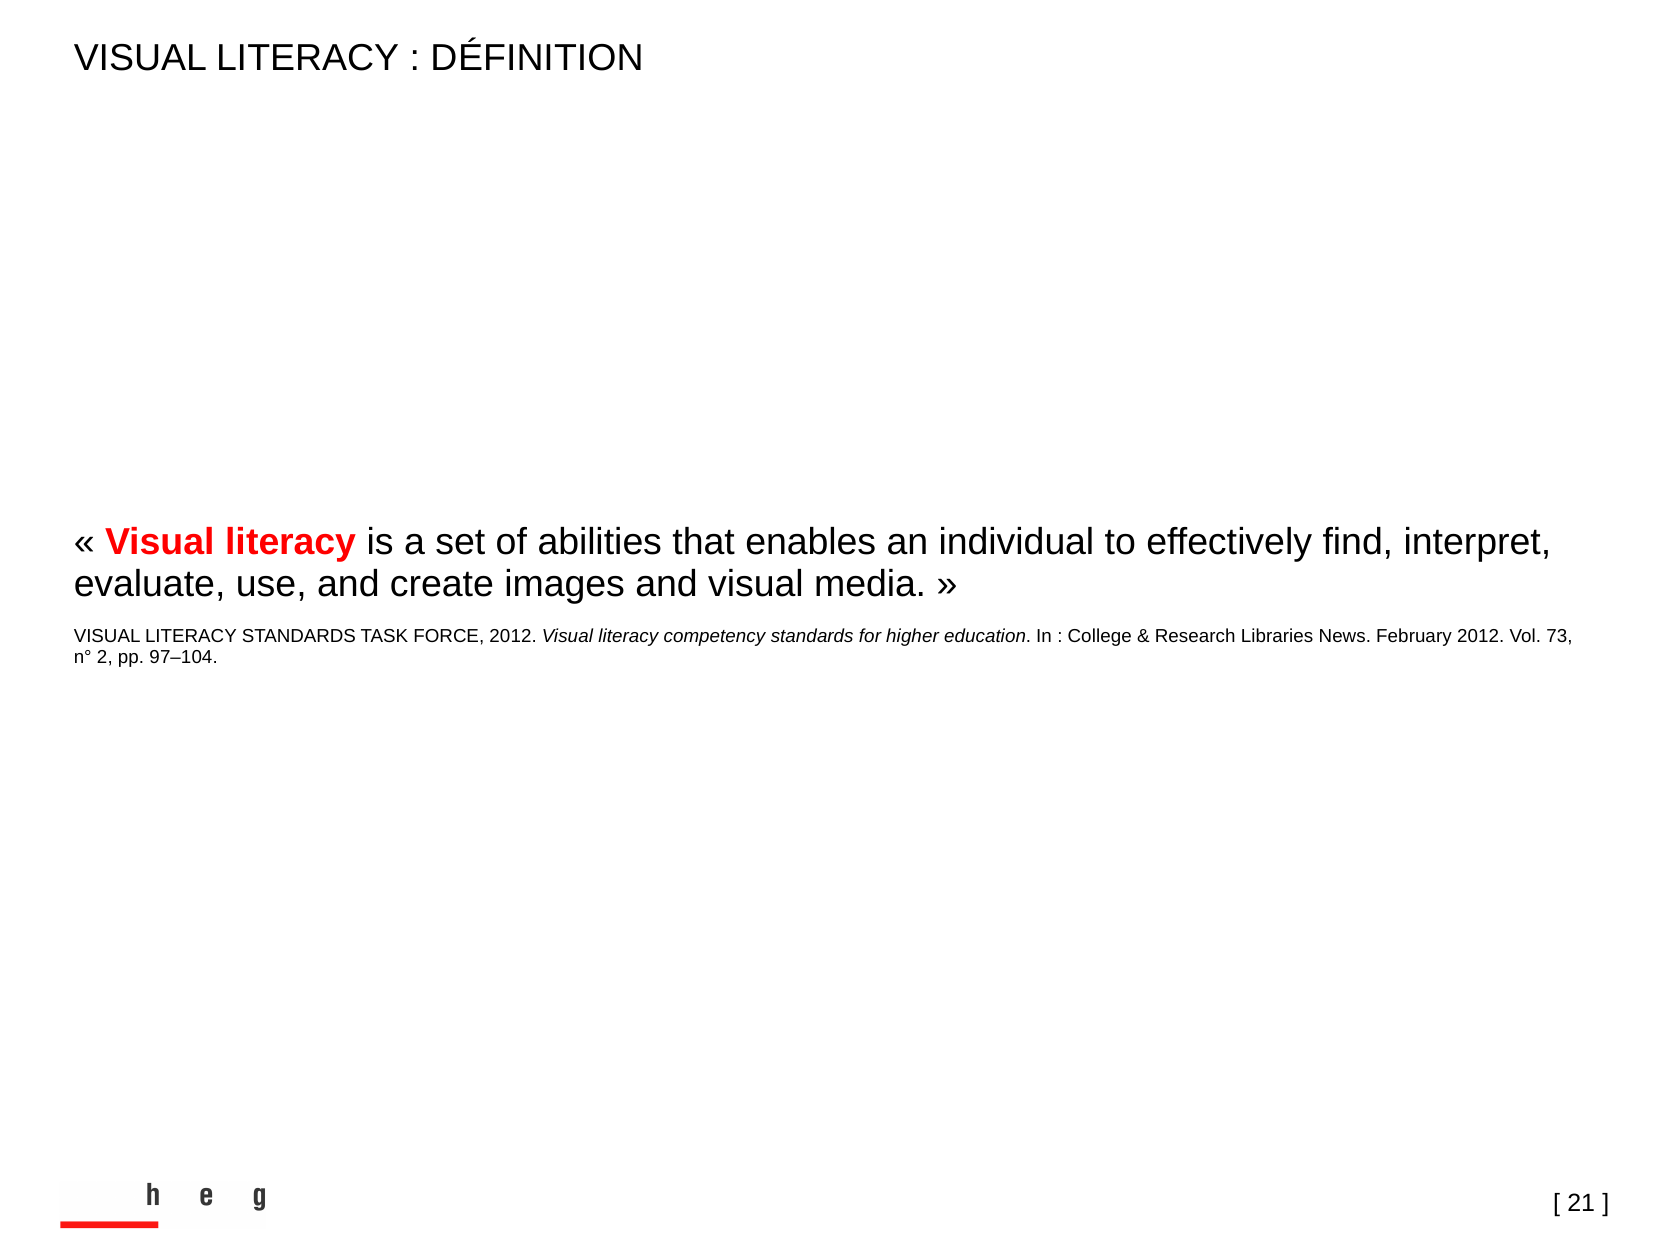

VISUAL LITERACY : DÉFINITION
« Visual literacy is a set of abilities that enables an individual to effectively find, interpret, evaluate, use, and create images and visual media. »
VISUAL LITERACY STANDARDS TASK FORCE, 2012. Visual literacy competency standards for higher education. In : College & Research Libraries News. February 2012. Vol. 73, n° 2, pp. 97–104.